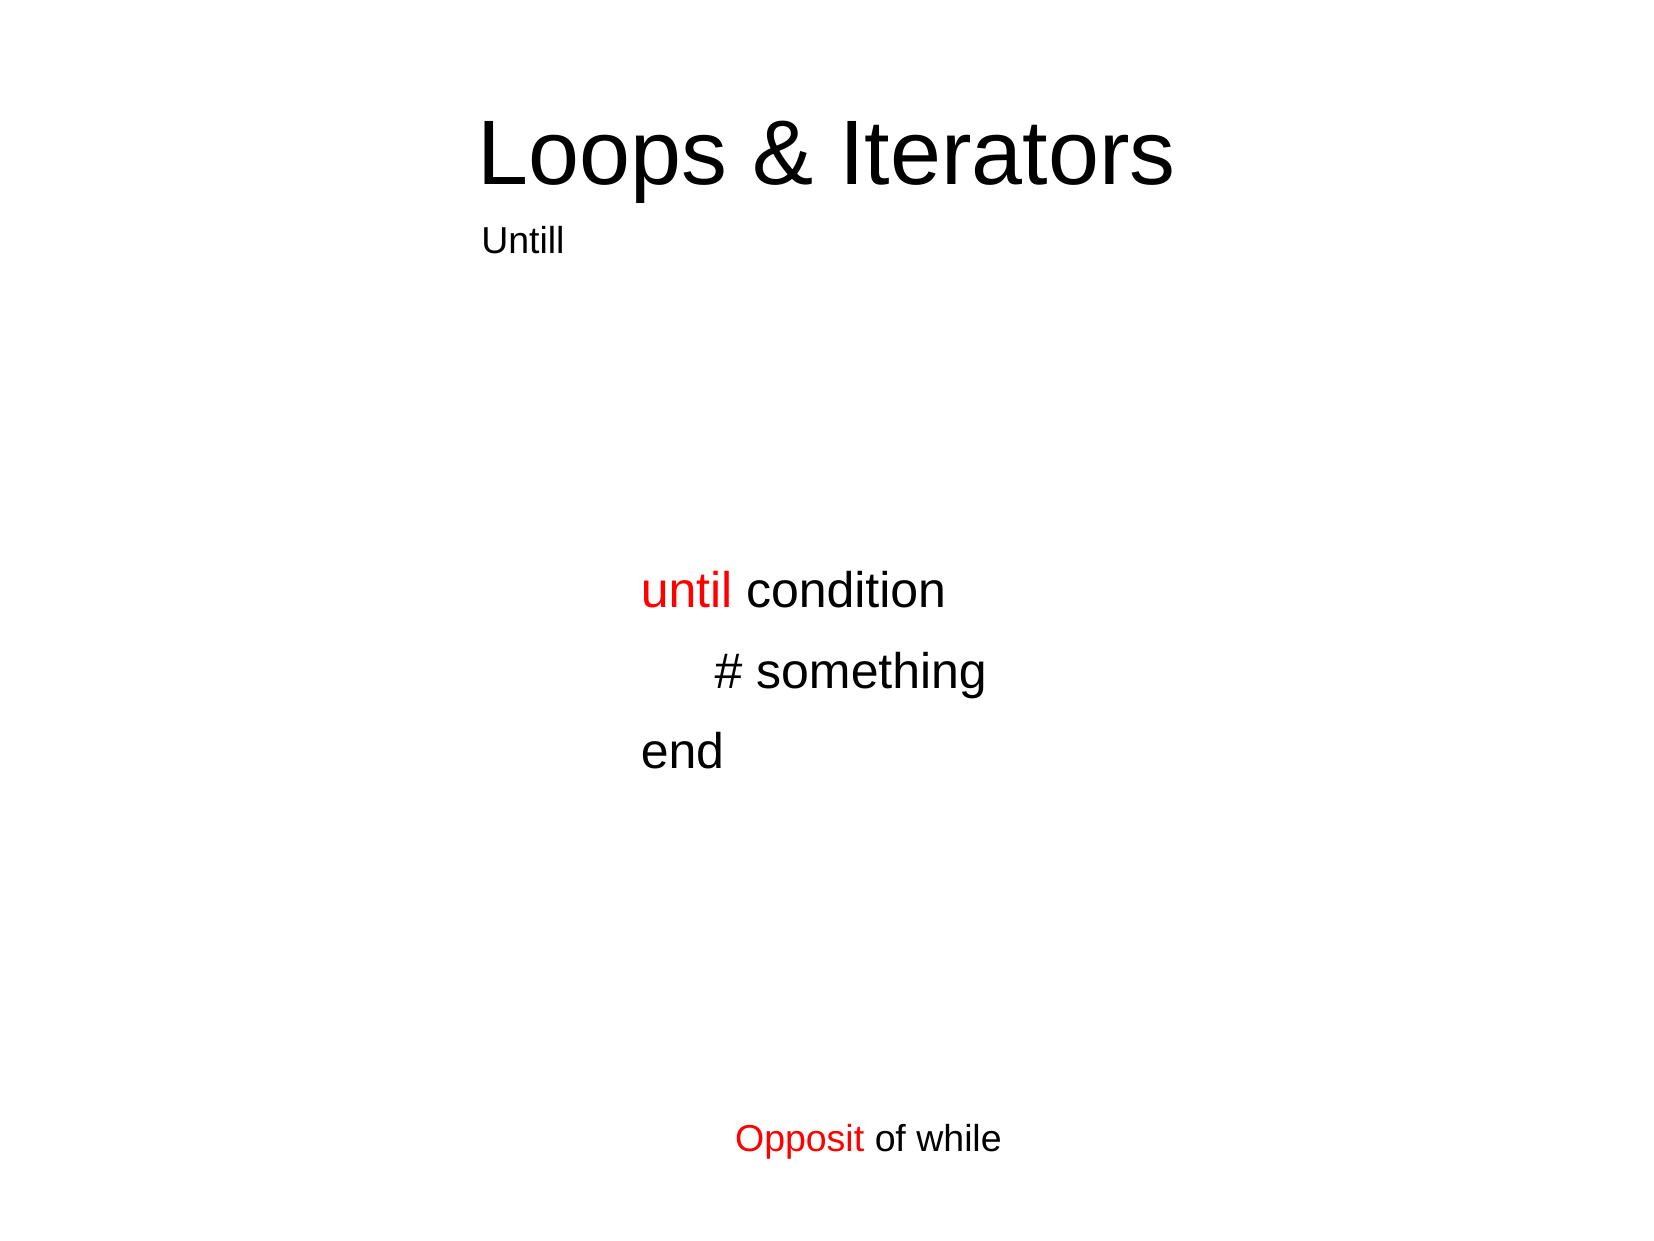

# Loops & Iterators
Untill
until condition
	# something
end
Opposit of while